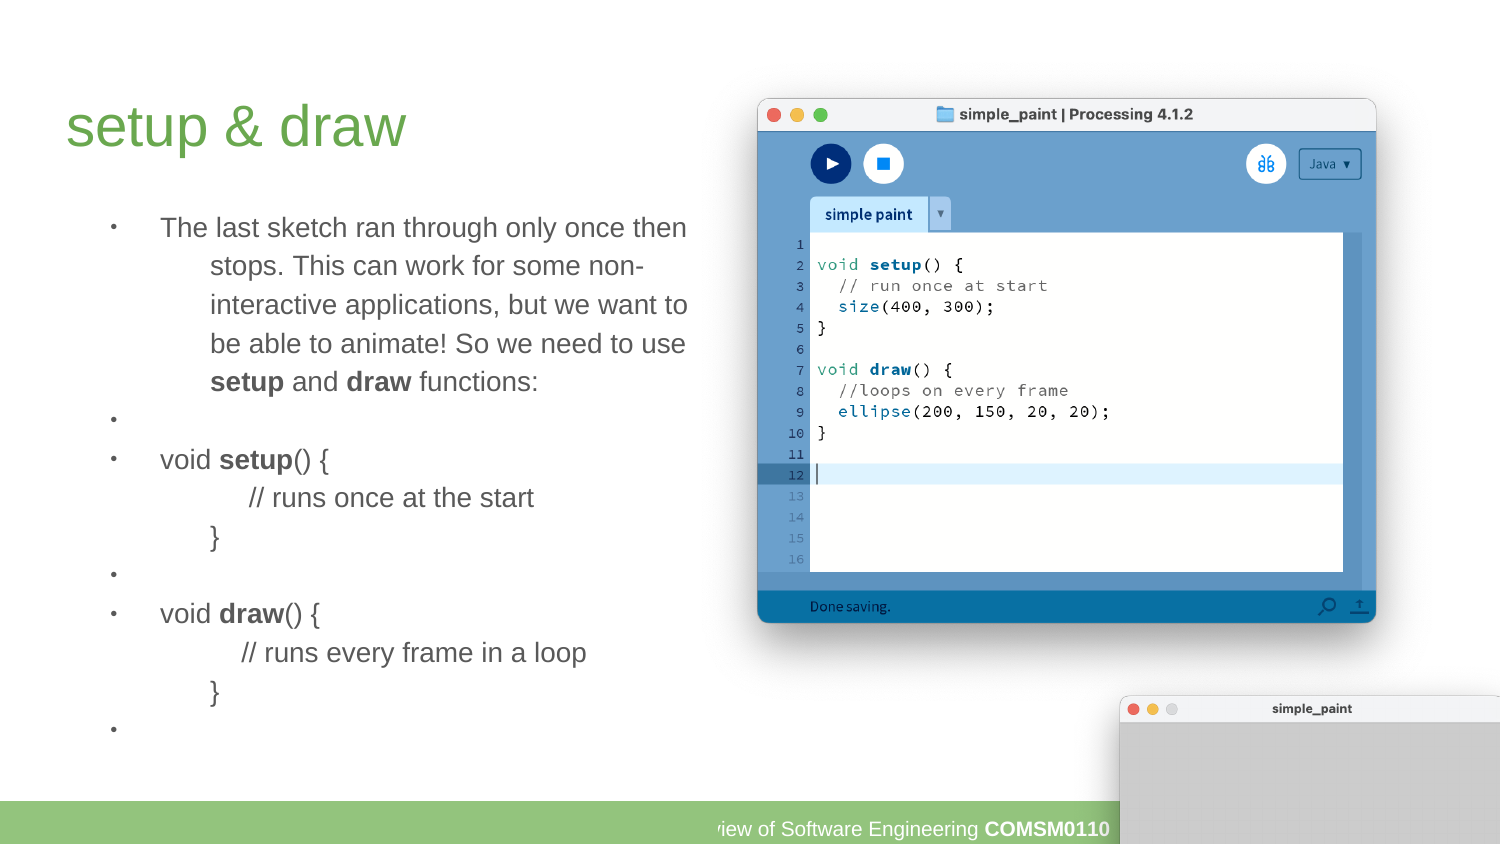

# setup & draw
The last sketch ran through only once then stops. This can work for some non-interactive applications, but we want to be able to animate! So we need to use setup and draw functions:
void setup() {
 // runs once at the start
}
void draw() {
 // runs every frame in a loop
}